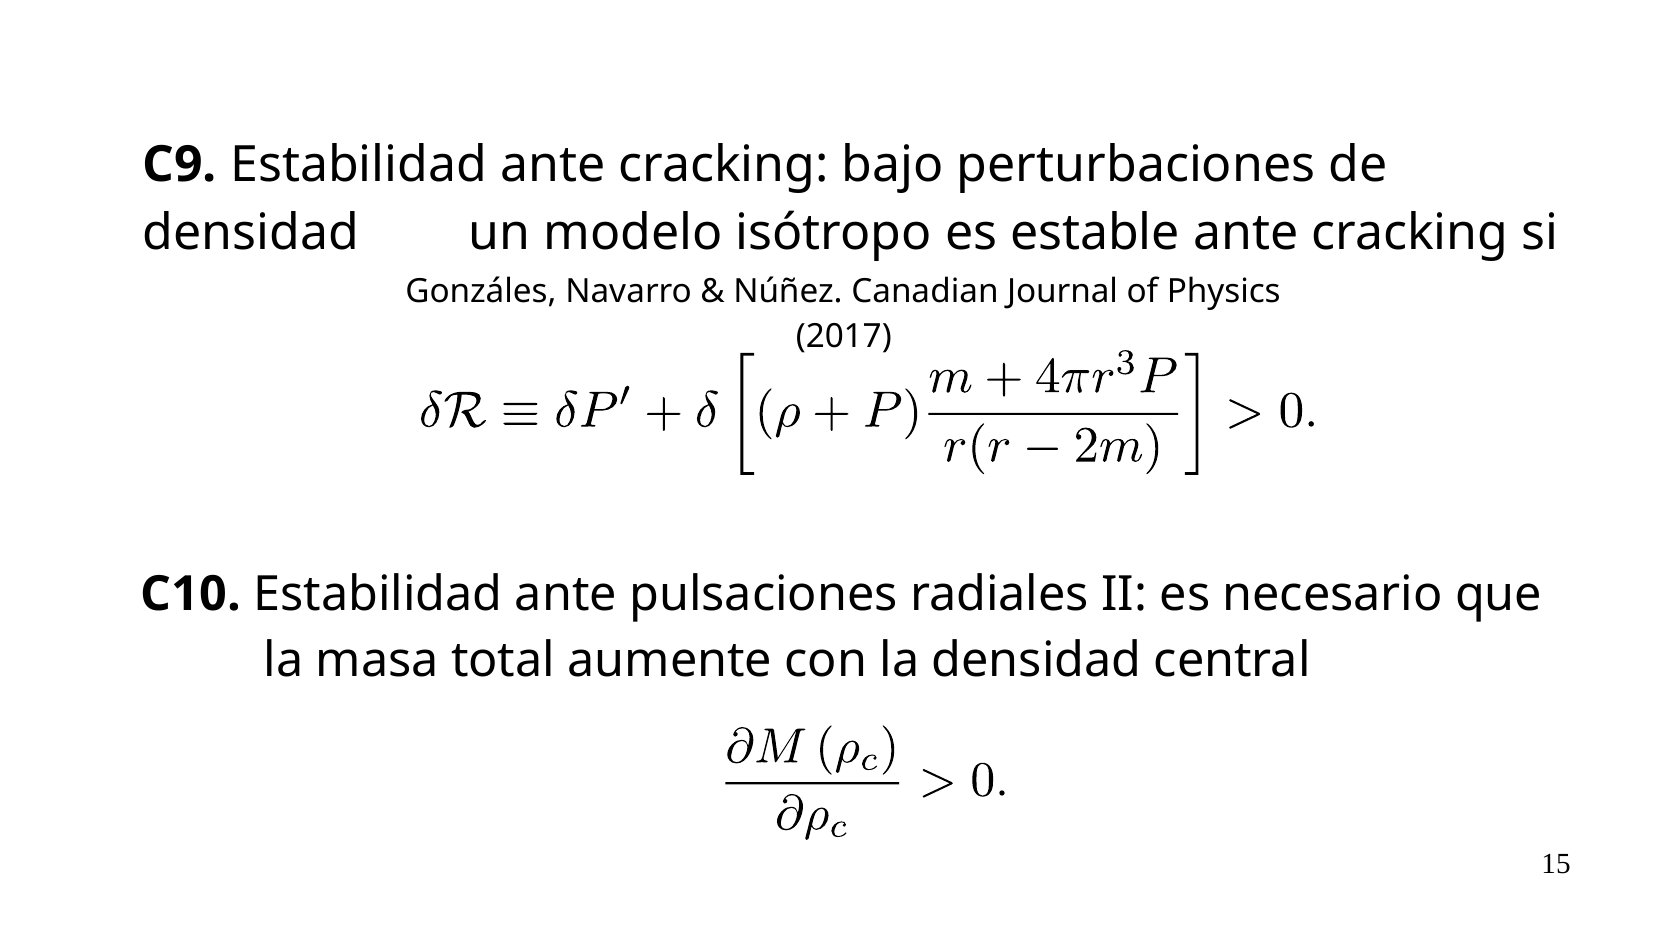

# C9. Estabilidad ante cracking: bajo perturbaciones de densidad 	 un modelo isótropo es estable ante cracking si
Gonzáles, Navarro & Núñez. Canadian Journal of Physics (2017)
C10. Estabilidad ante pulsaciones radiales II: es necesario que 	 la masa total aumente con la densidad central
15